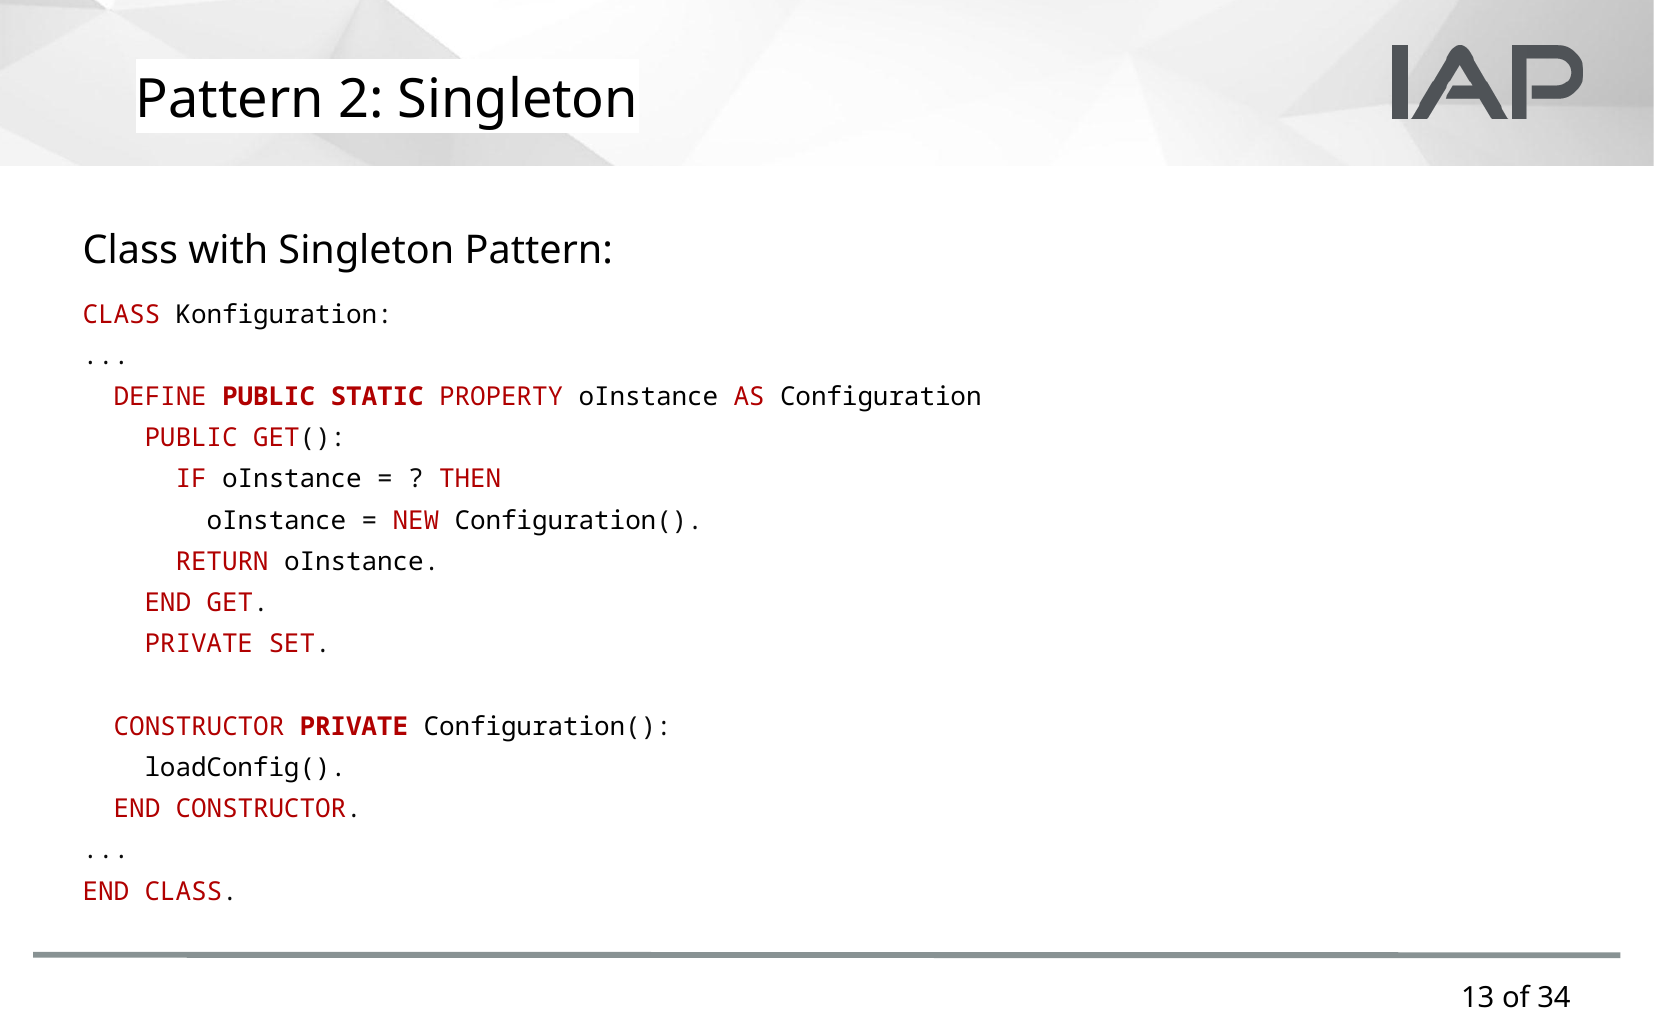

# Pattern 2: Singleton
Class with Singleton Pattern:
CLASS Konfiguration:
...
 DEFINE PUBLIC STATIC PROPERTY oInstance AS Configuration
 PUBLIC GET():
 IF oInstance = ? THEN
 oInstance = NEW Configuration().
 RETURN oInstance.
 END GET.
 PRIVATE SET.
 CONSTRUCTOR PRIVATE Configuration():
 loadConfig().
 END CONSTRUCTOR.
...
END CLASS.
13